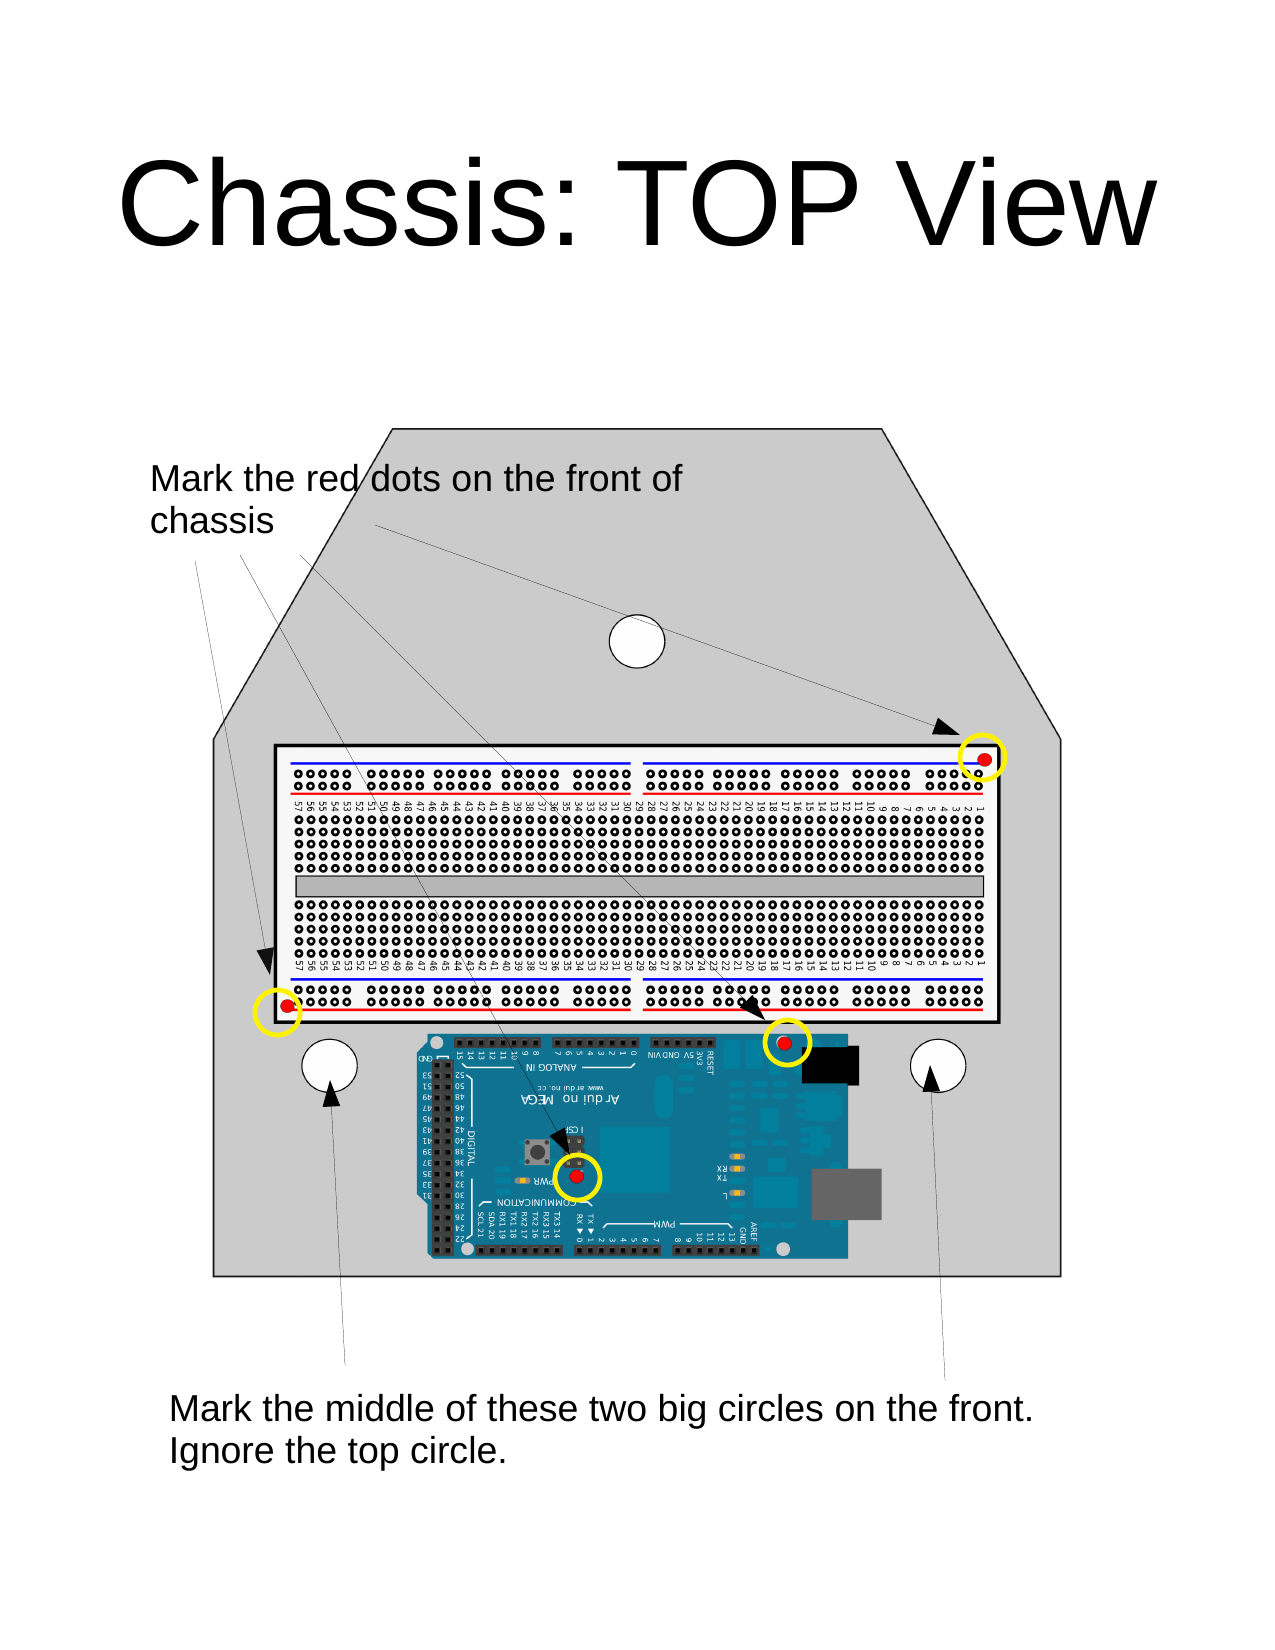

# Chassis: TOP View
Mark the red dots on the front of chassis
Mark the middle of these two big circles on the front. Ignore the top circle.